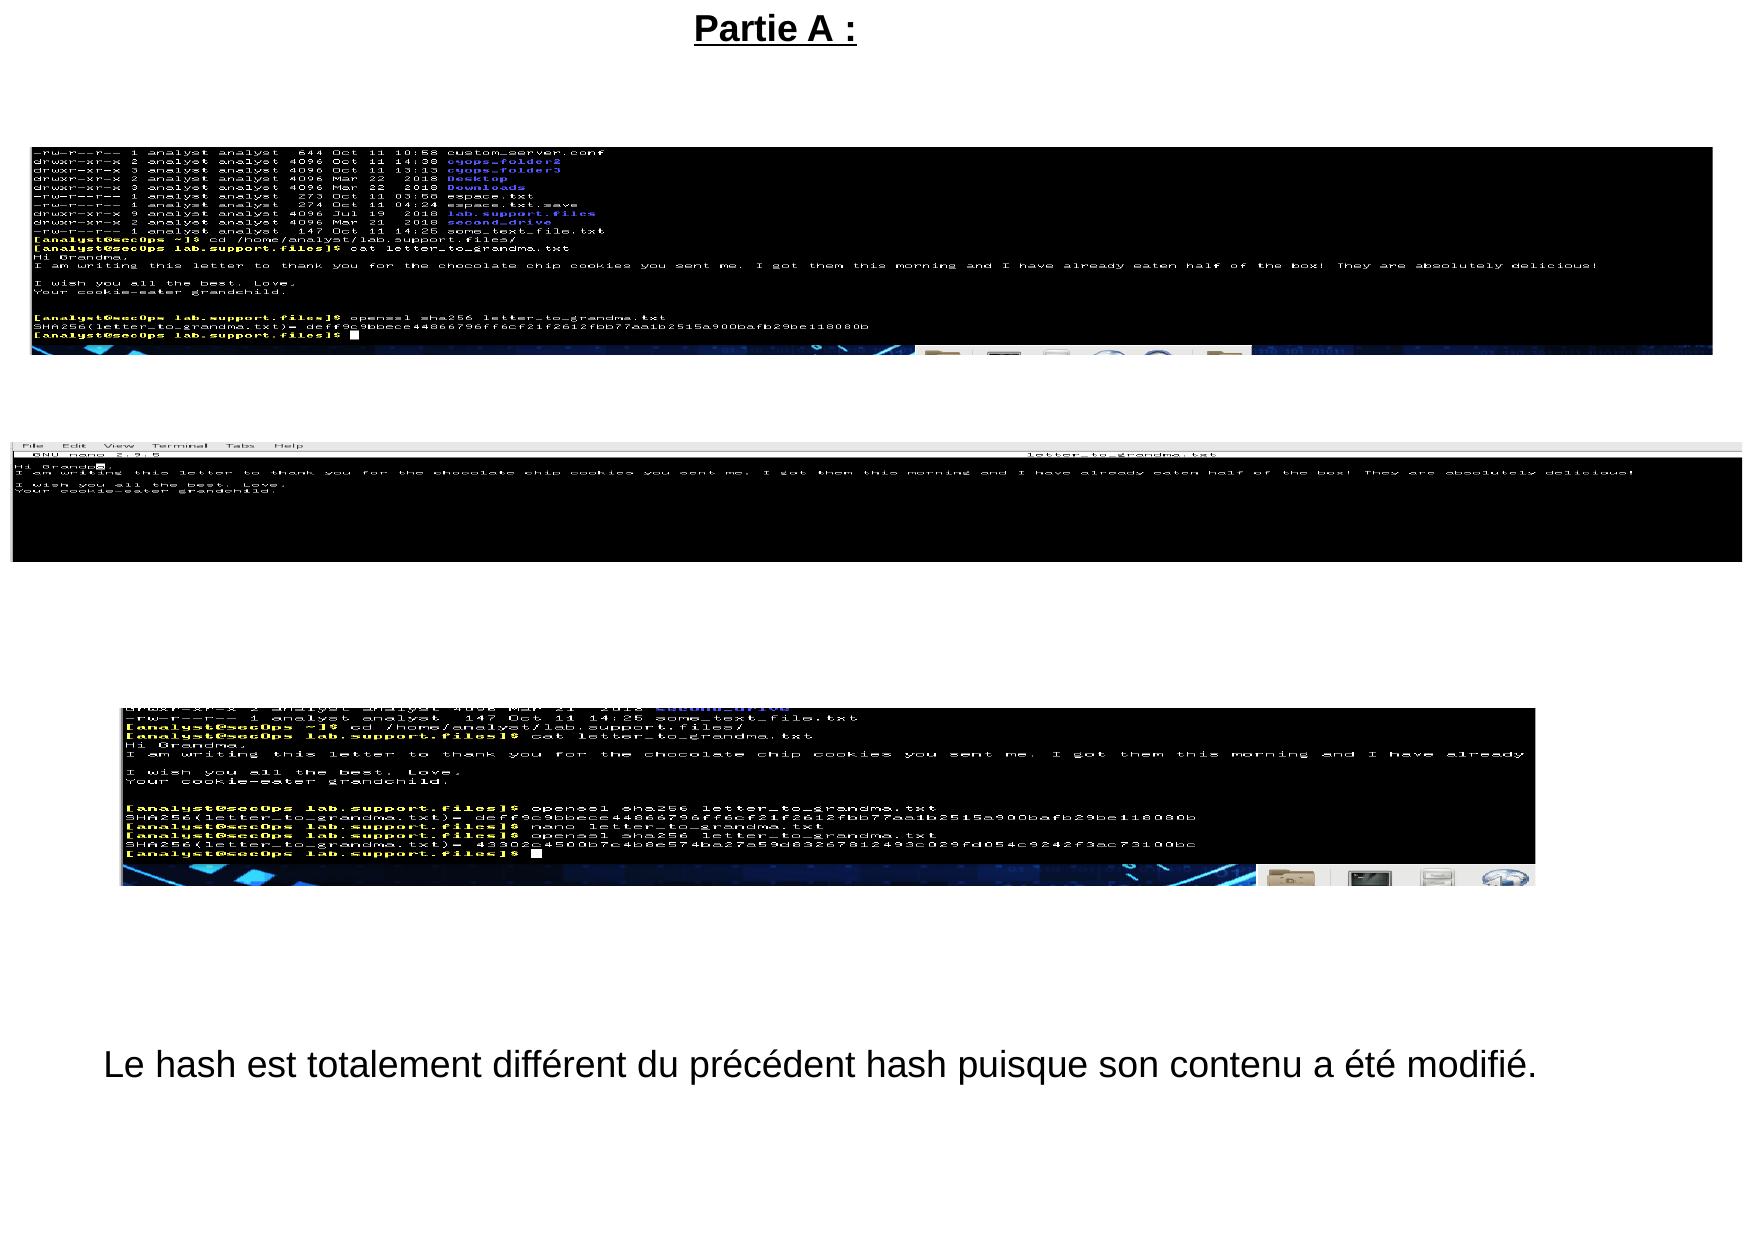

Partie A :
Le hash est totalement différent du précédent hash puisque son contenu a été modifié.